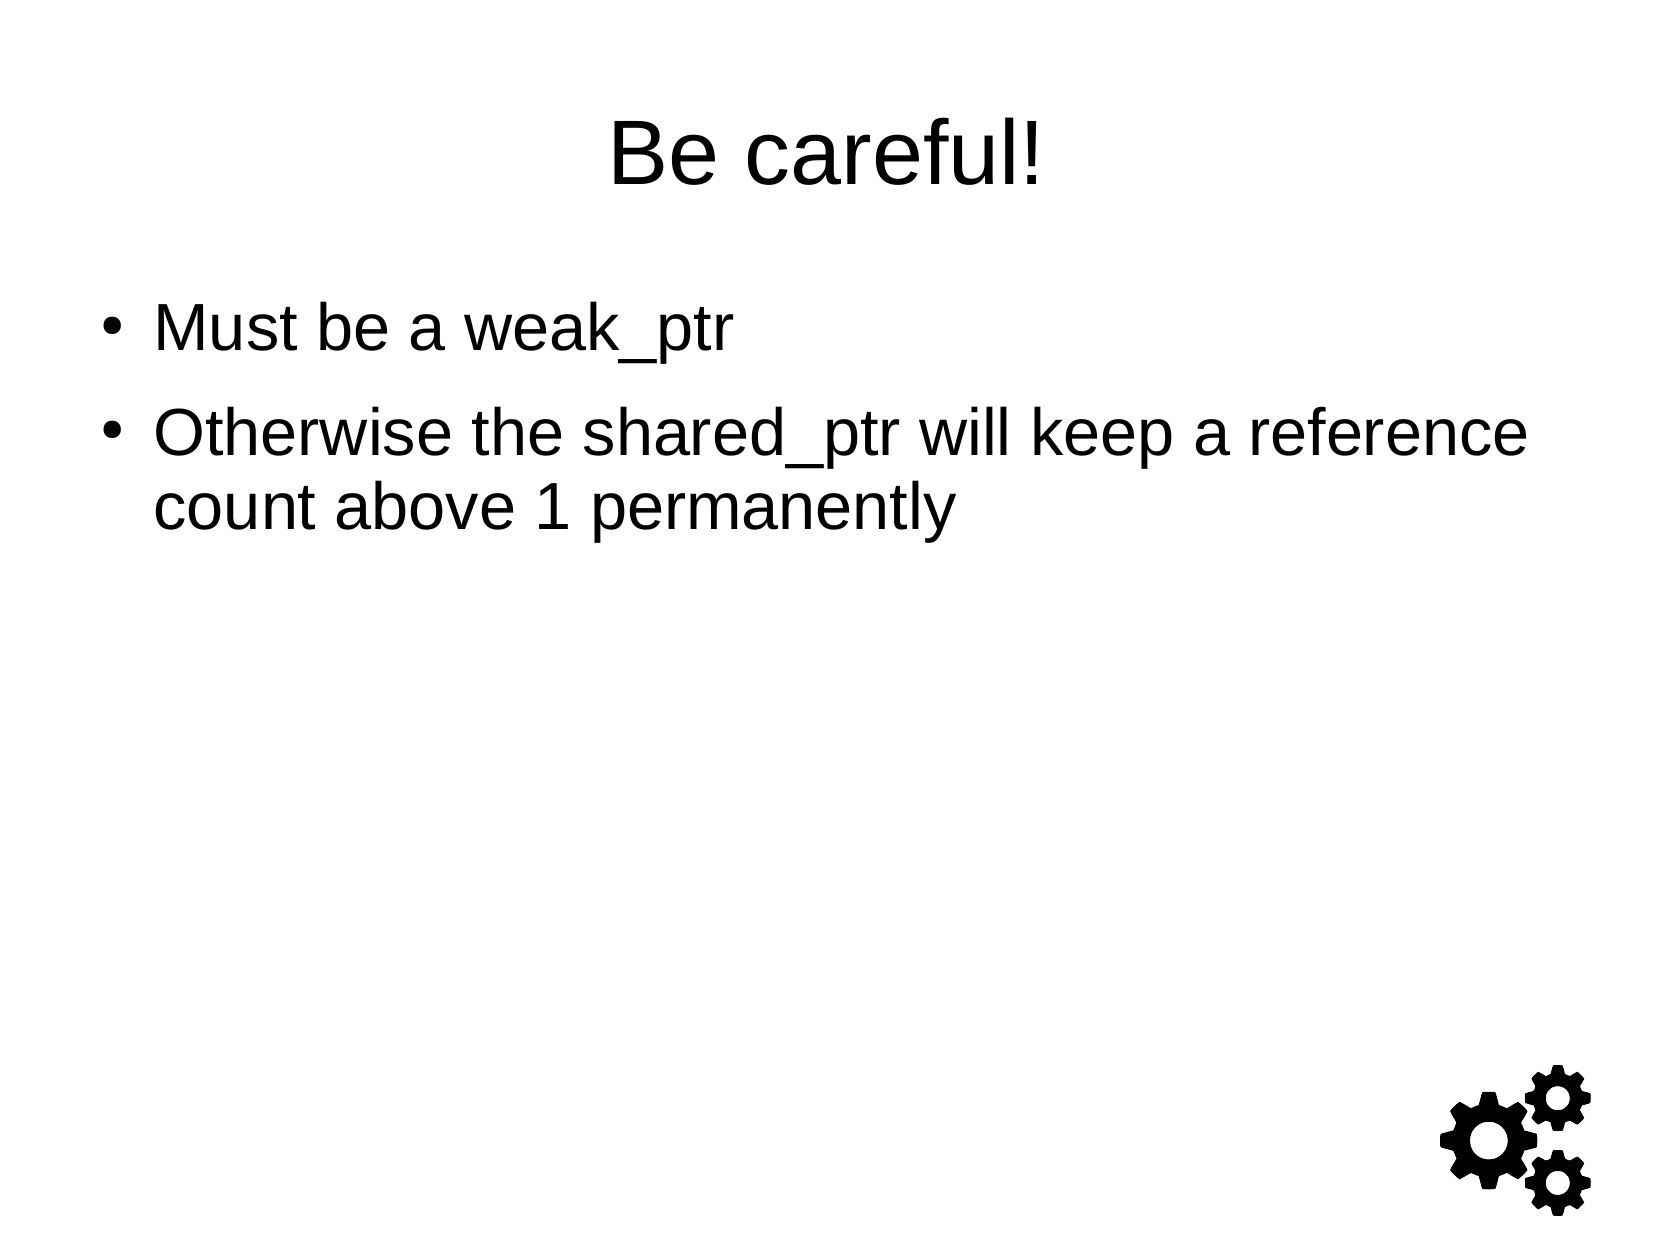

# Be careful!
Must be a weak_ptr
Otherwise the shared_ptr will keep a reference count above 1 permanently